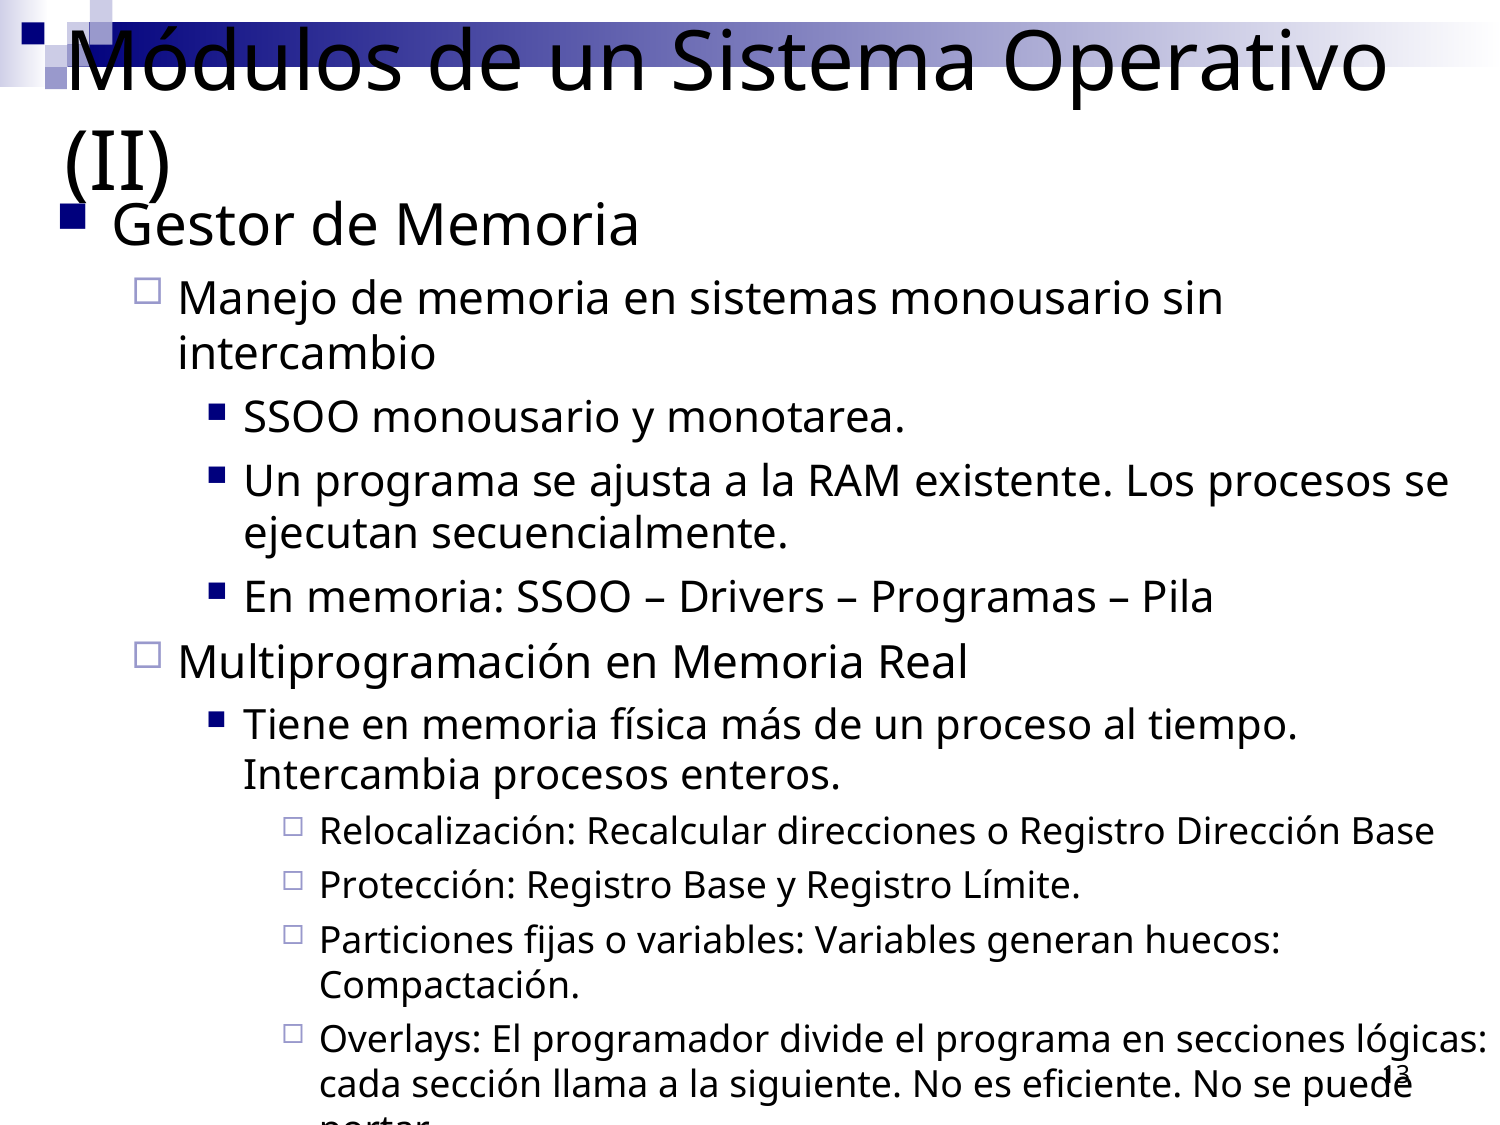

Módulos de un Sistema Operativo (II)
Gestor de Memoria
Manejo de memoria en sistemas monousario sin intercambio
SSOO monousario y monotarea.
Un programa se ajusta a la RAM existente. Los procesos se ejecutan secuencialmente.
En memoria: SSOO – Drivers – Programas – Pila
Multiprogramación en Memoria Real
Tiene en memoria física más de un proceso al tiempo. Intercambia procesos enteros.
Relocalización: Recalcular direcciones o Registro Dirección Base
Protección: Registro Base y Registro Límite.
Particiones fijas o variables: Variables generan huecos: Compactación.
Overlays: El programador divide el programa en secciones lógicas: cada sección llama a la siguiente. No es eficiente. No se puede portar